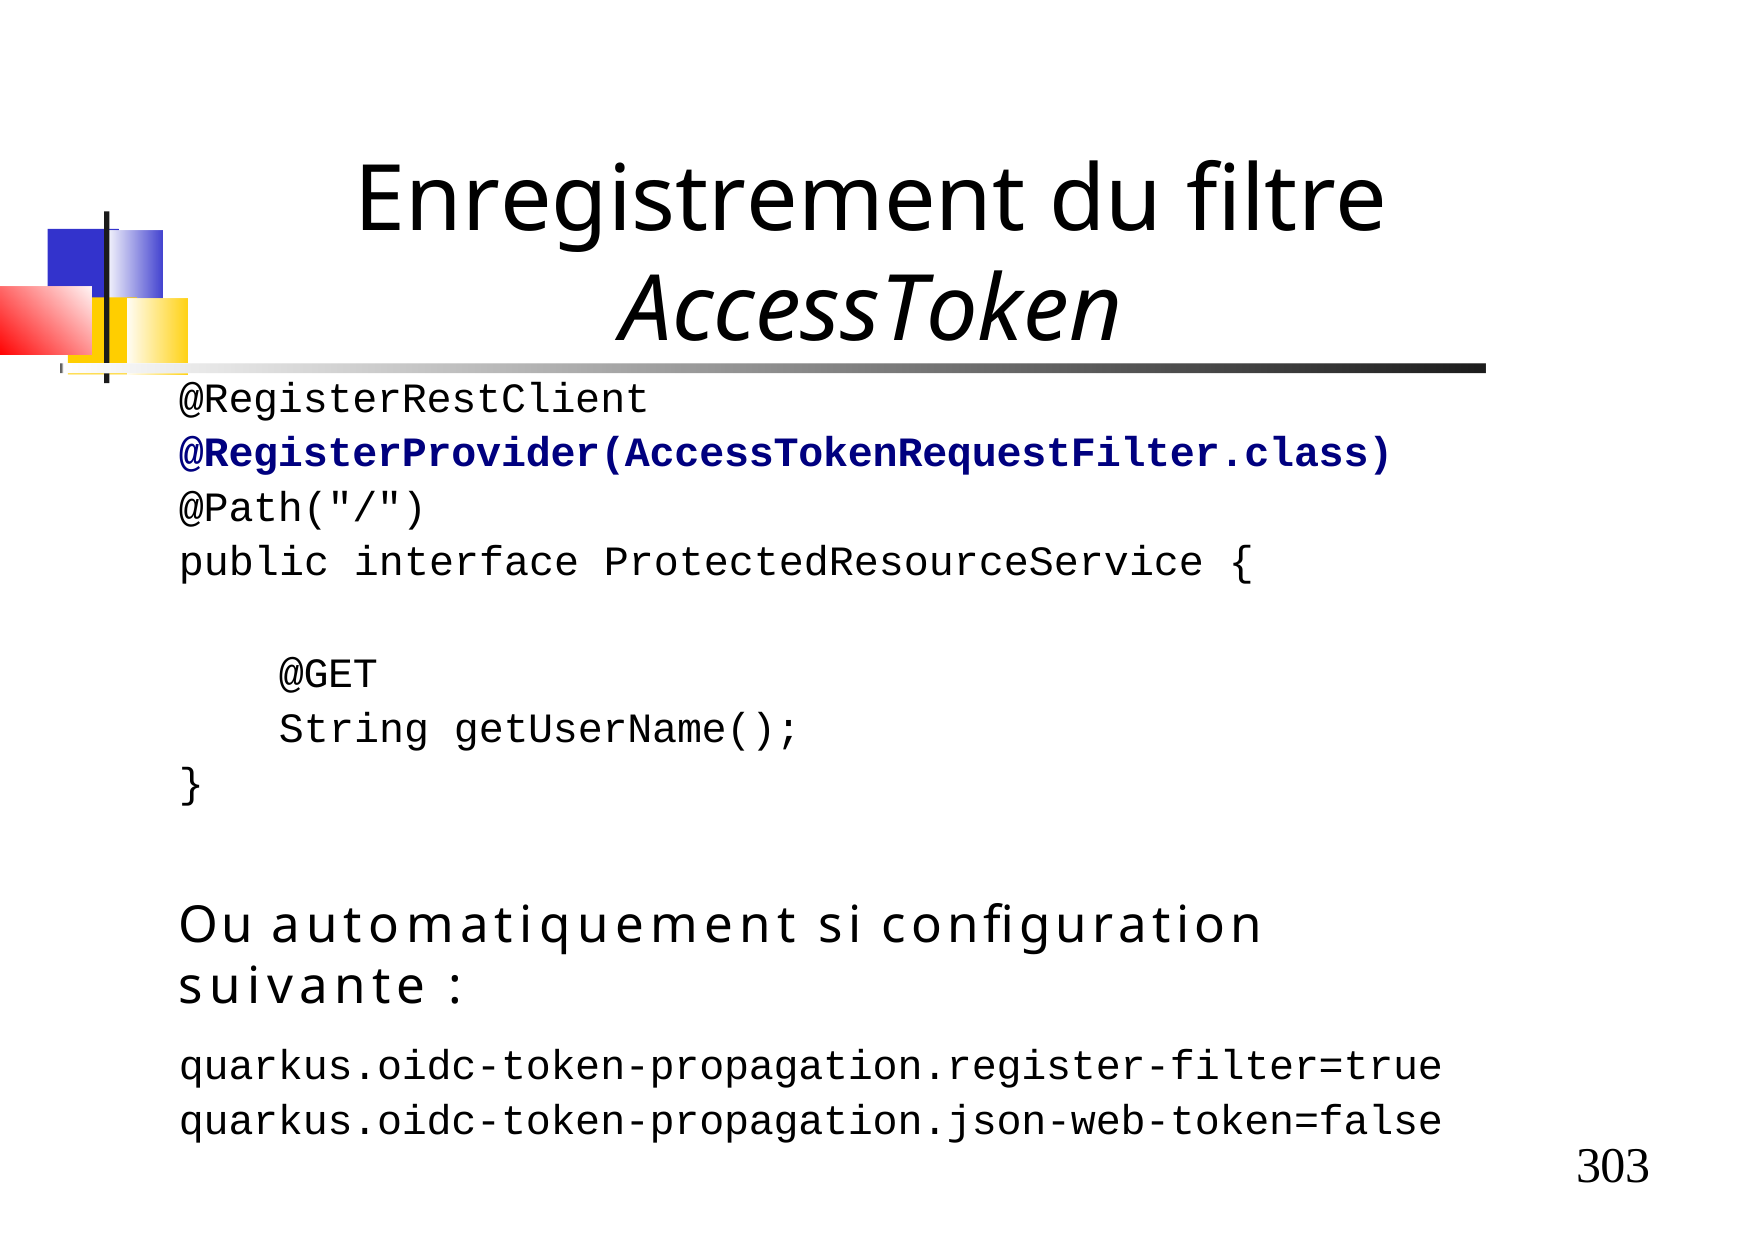

# Enregistrement du filtre AccessToken
@RegisterRestClient @RegisterProvider(AccessTokenRequestFilter.class) @Path("/")
public interface ProtectedResourceService {
@GET
String getUserName();
}
Ou automatiquement si configuration suivante :
quarkus.oidc-token-propagation.register-filter=true quarkus.oidc-token-propagation.json-web-token=false
303